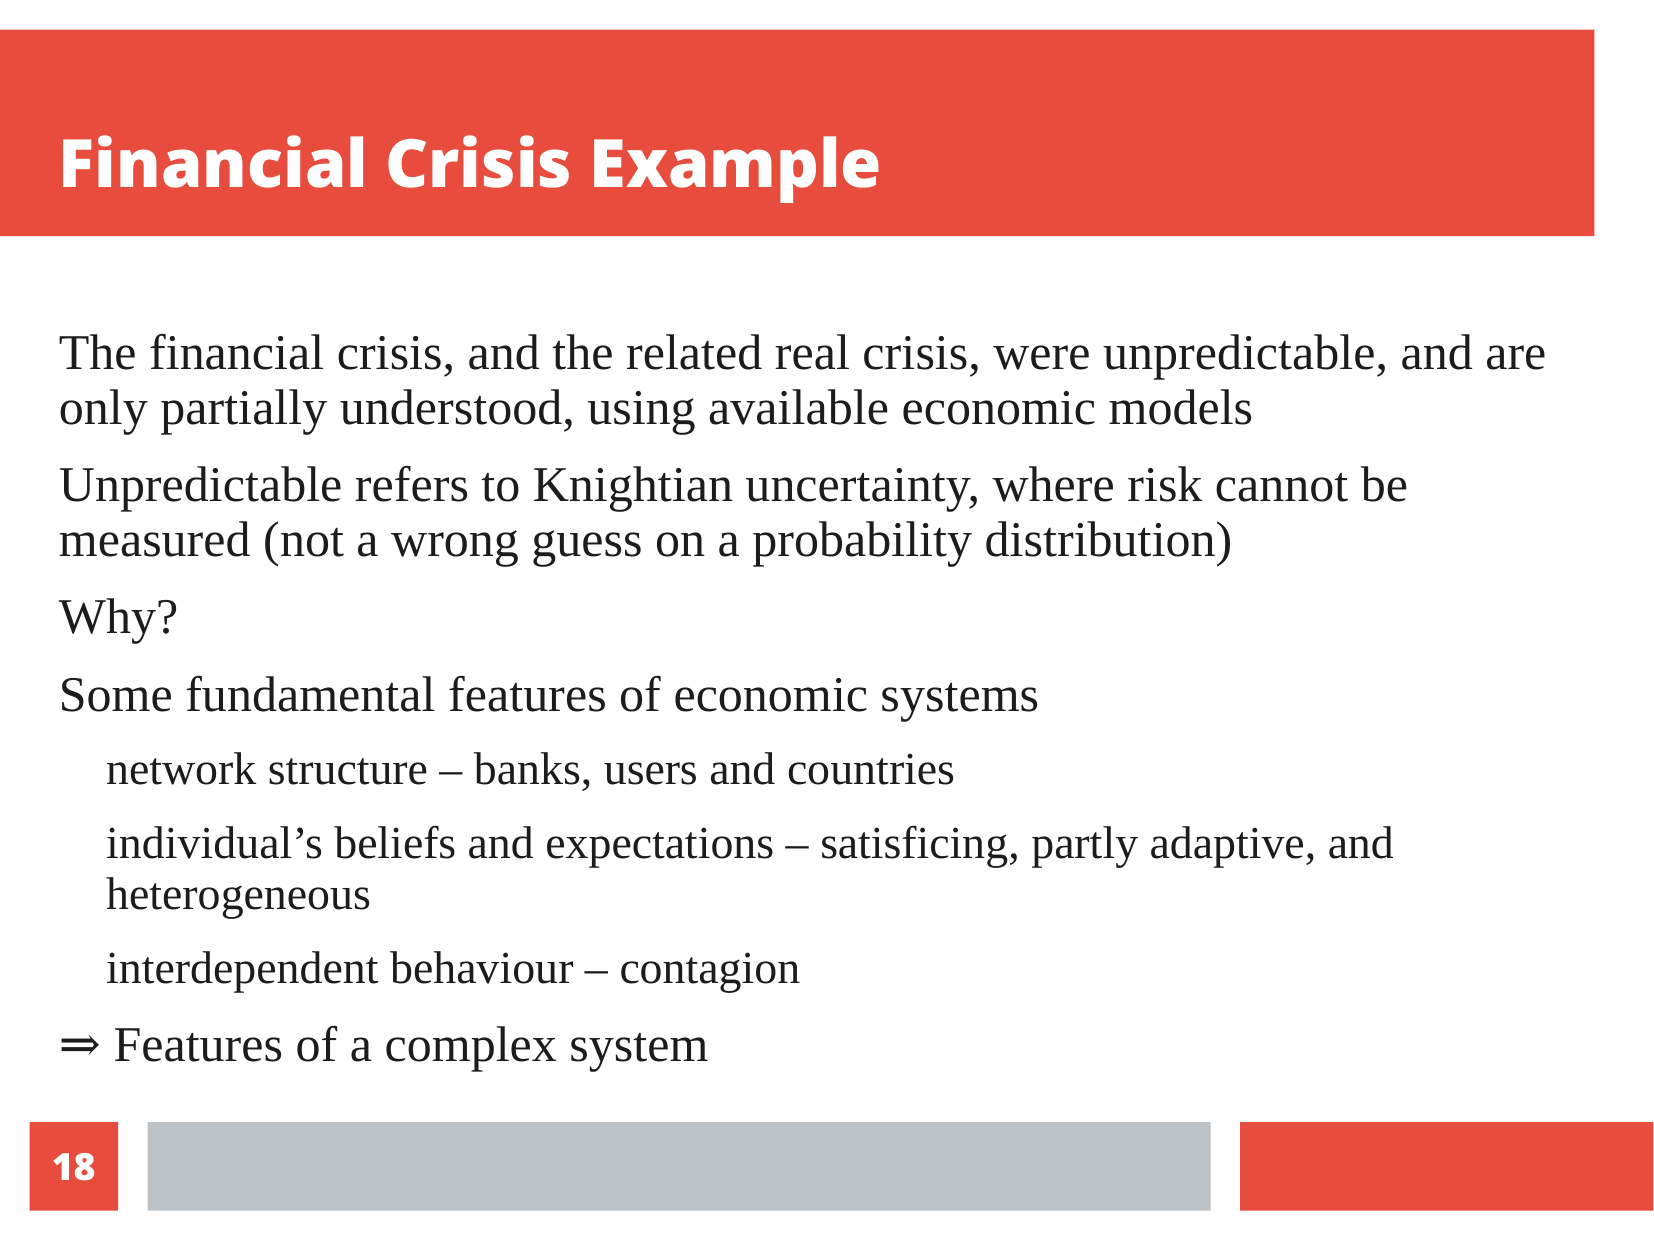

# Financial Crisis Example
The financial crisis, and the related real crisis, were unpredictable, and are only partially understood, using available economic models
Unpredictable refers to Knightian uncertainty, where risk cannot be measured (not a wrong guess on a probability distribution)
Why?
Some fundamental features of economic systems
network structure – banks, users and countries
individual’s beliefs and expectations – satisficing, partly adaptive, and heterogeneous
interdependent behaviour – contagion
⇒ Features of a complex system
18